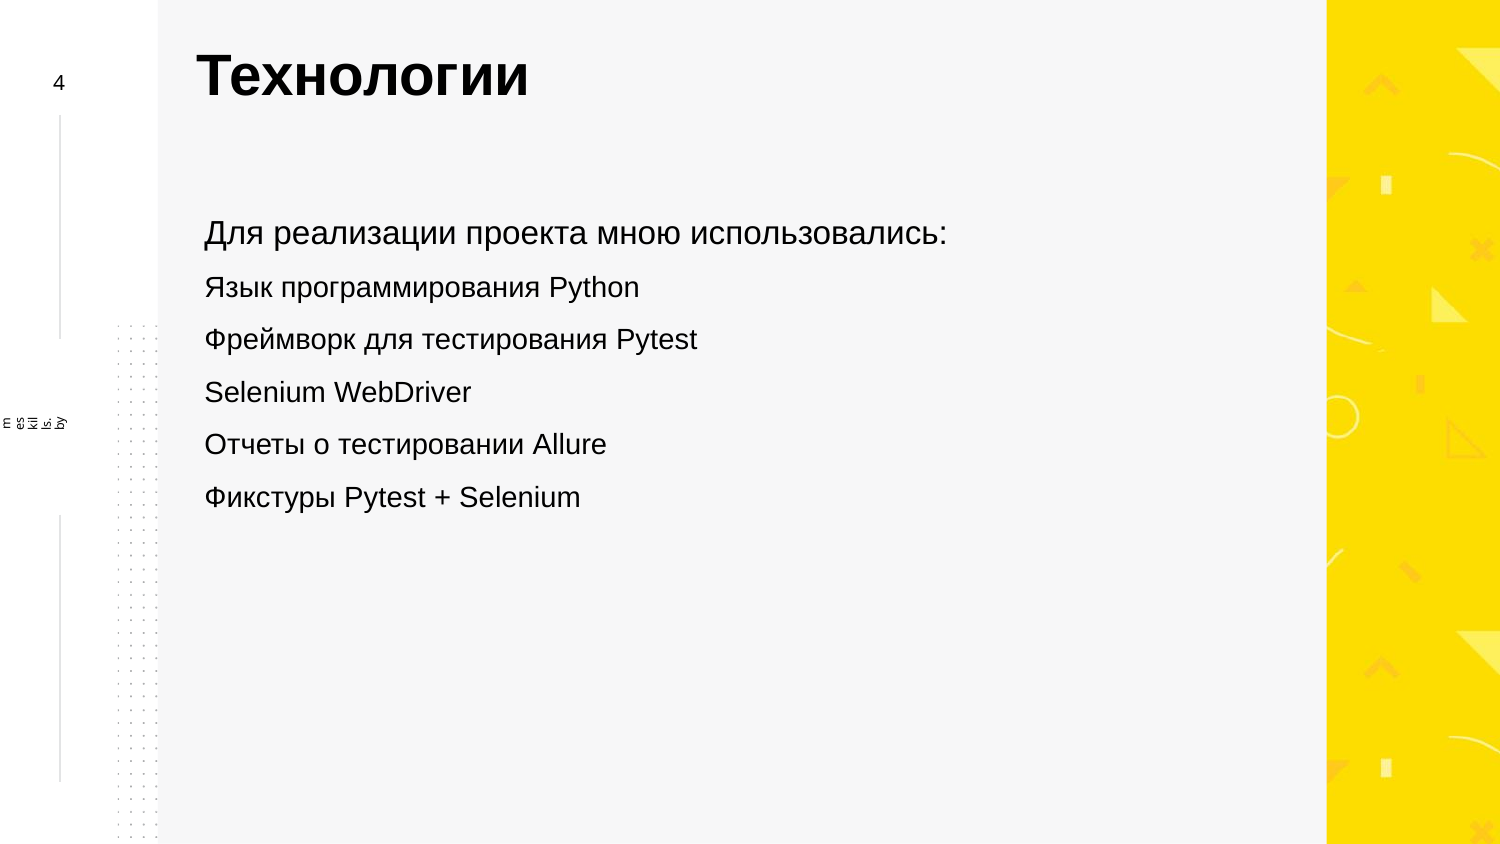

# Технологии
teachmeskills.by
Для реализации проекта мною использовались:
Язык программирования Python
Фреймворк для тестирования Pytest
Selenium WebDriver
Отчеты о тестировании Allure
Фикстуры Pytest + Selenium